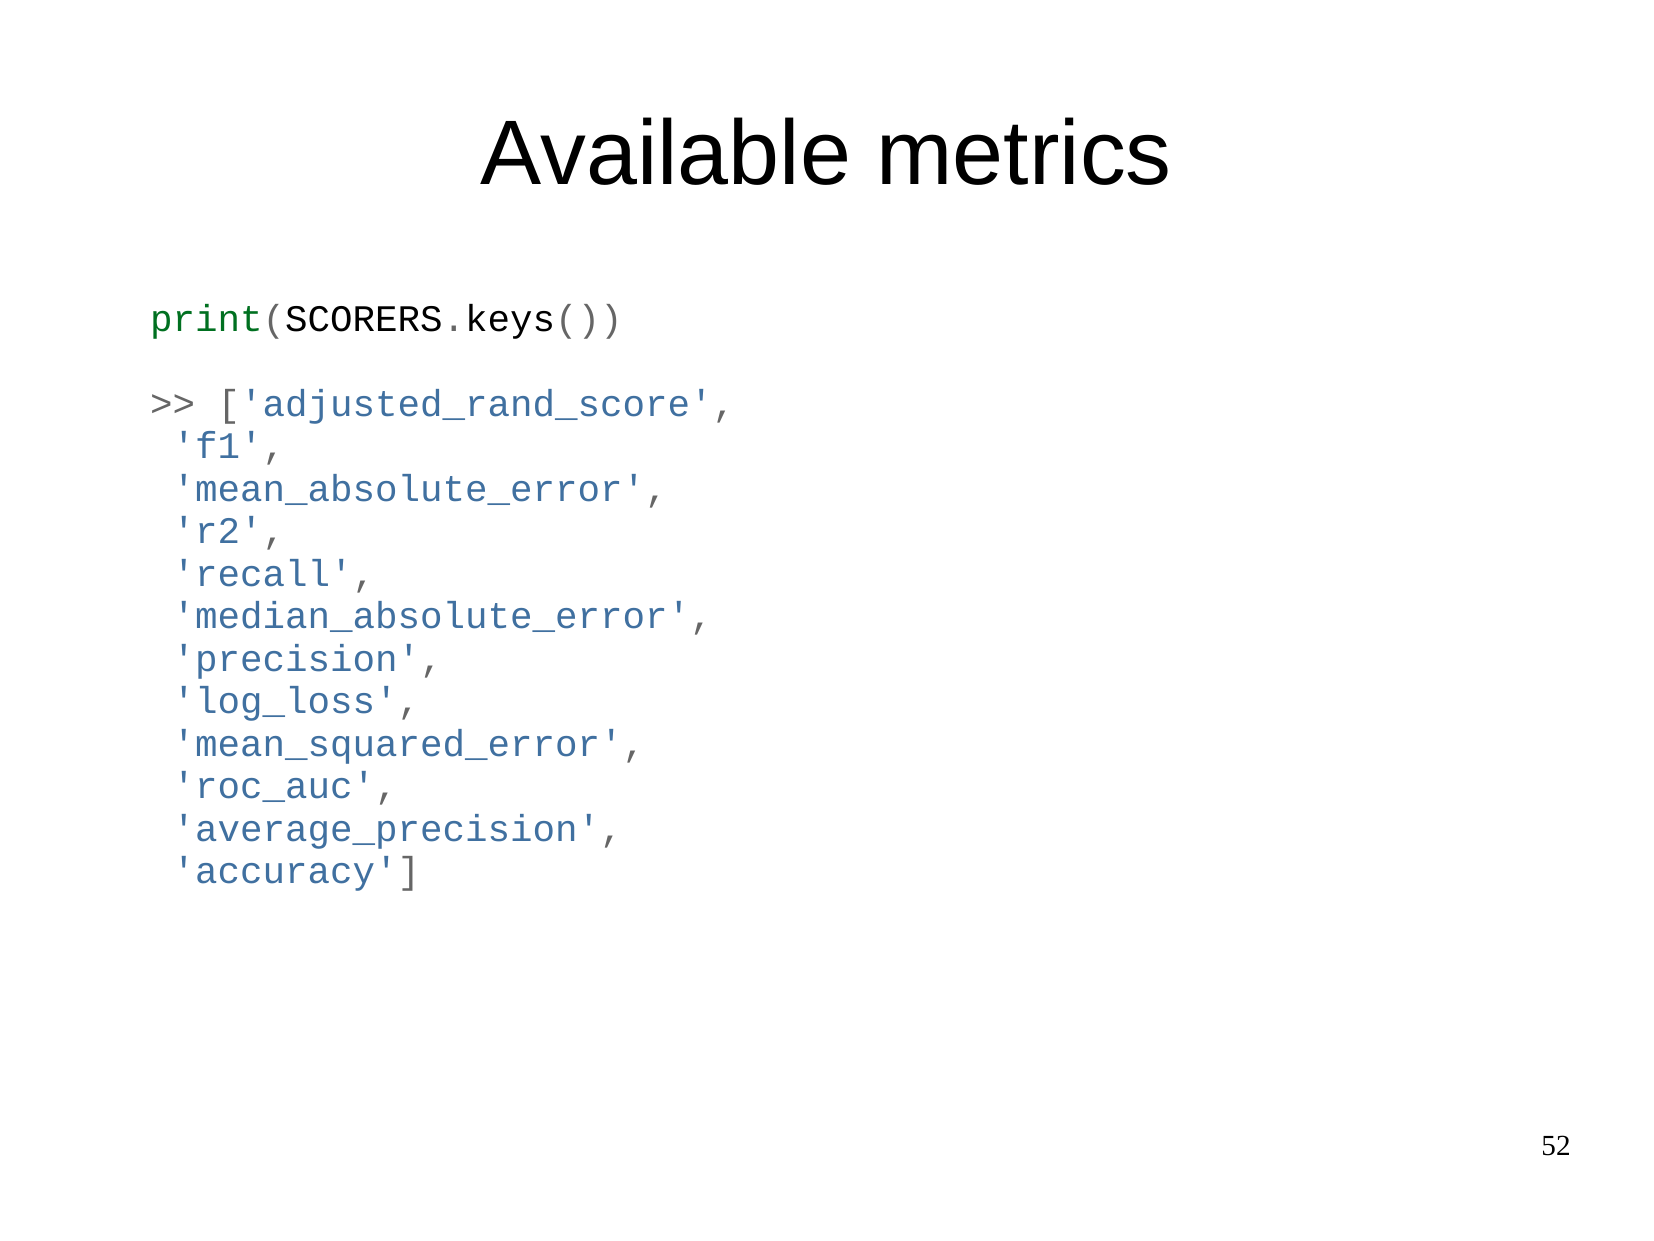

# Available metrics
print(SCORERS.keys())
>> ['adjusted_rand_score',
 'f1',
 'mean_absolute_error',
 'r2',
 'recall',
 'median_absolute_error',
 'precision',
 'log_loss',
 'mean_squared_error',
 'roc_auc',
 'average_precision',
 'accuracy']
52